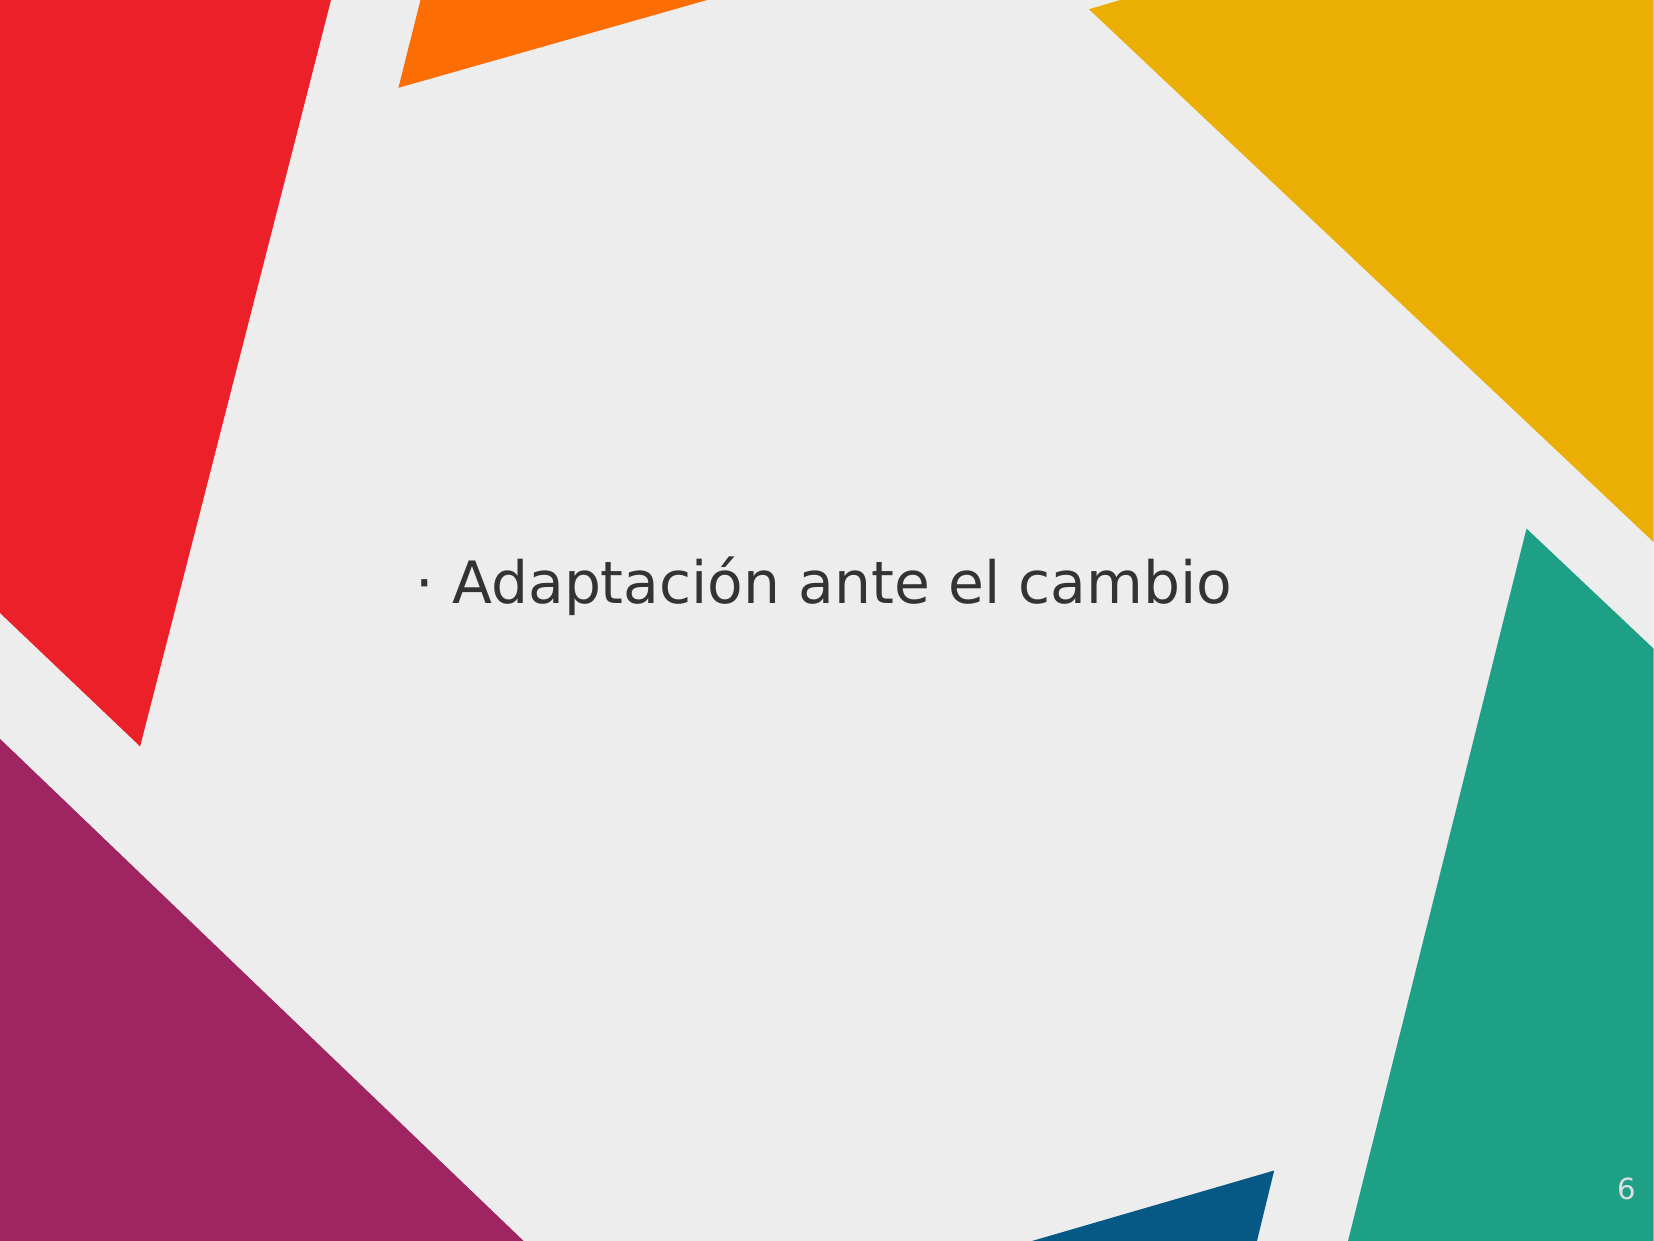

# · Adaptación ante el cambio
6